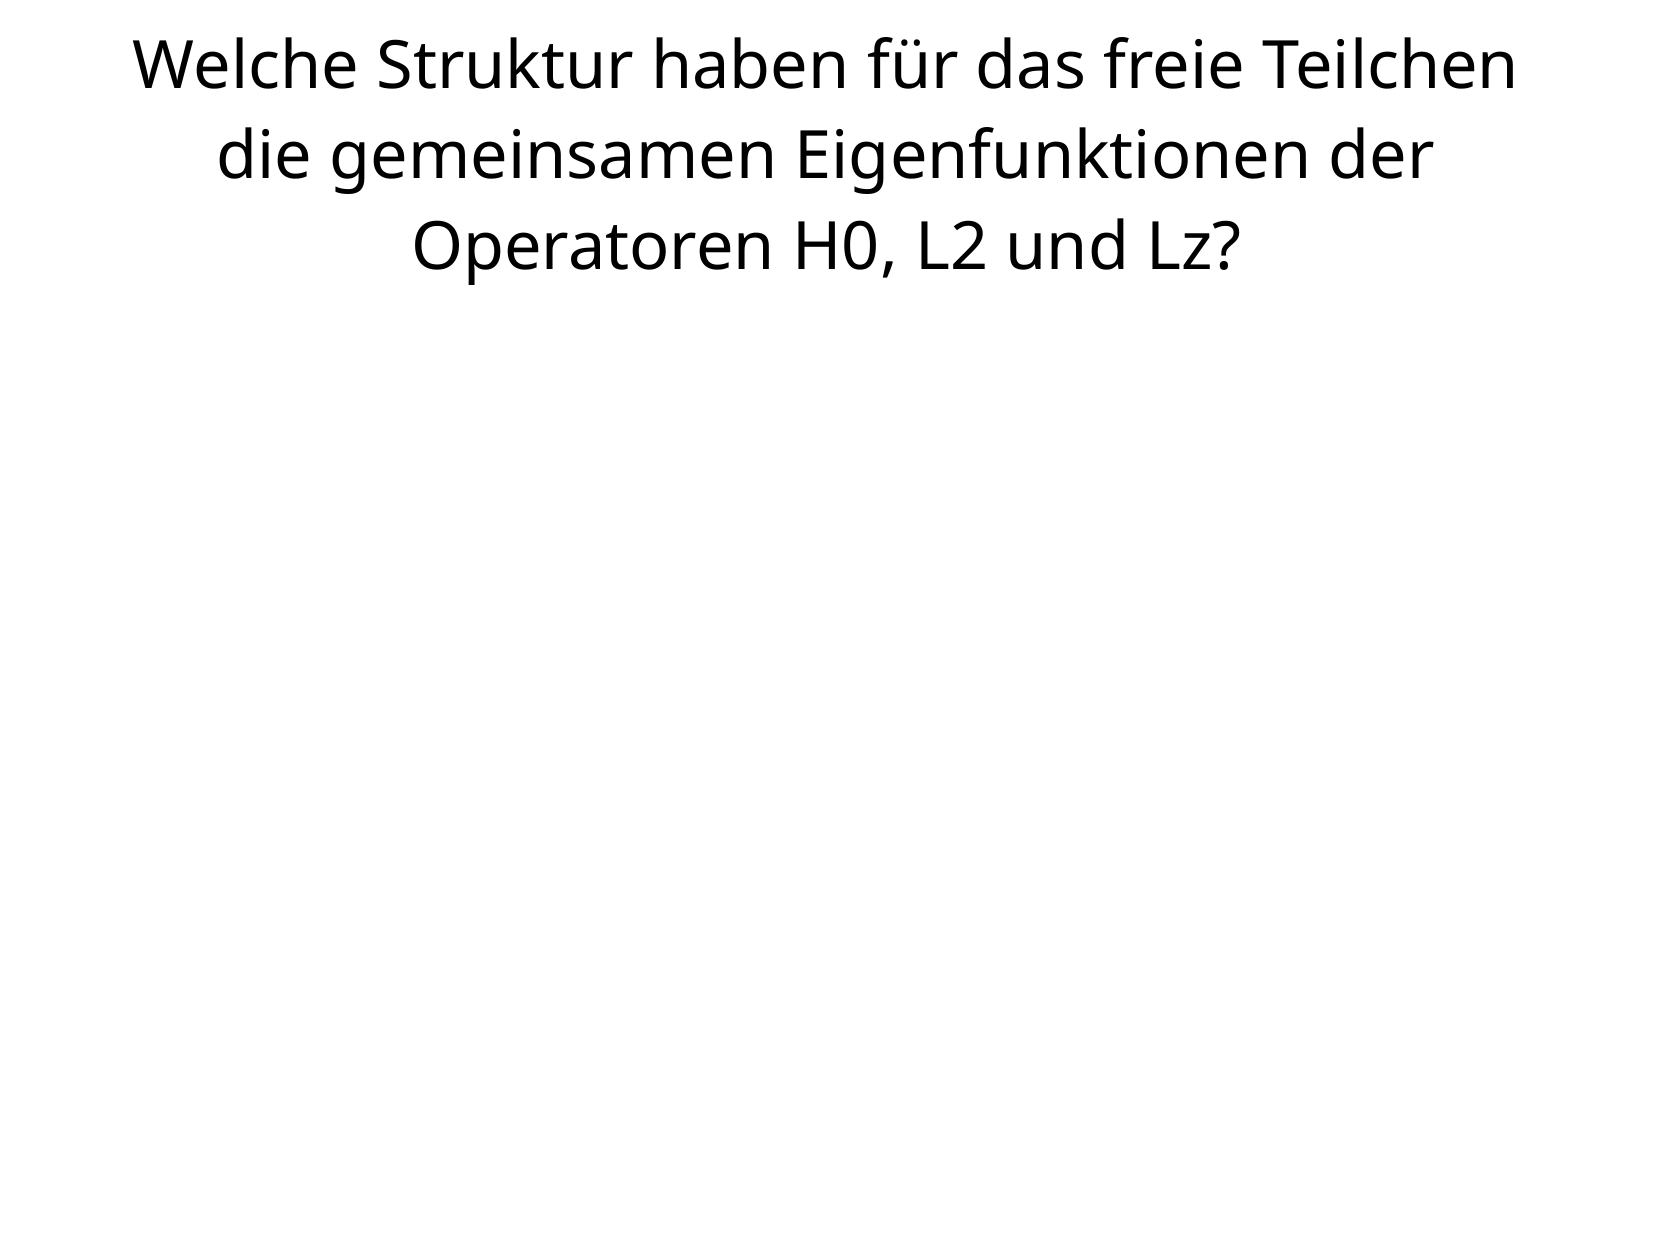

# Welche Struktur haben für das freie Teilchen die gemeinsamen Eigenfunktionen der Operatoren H0, L2 und Lz?